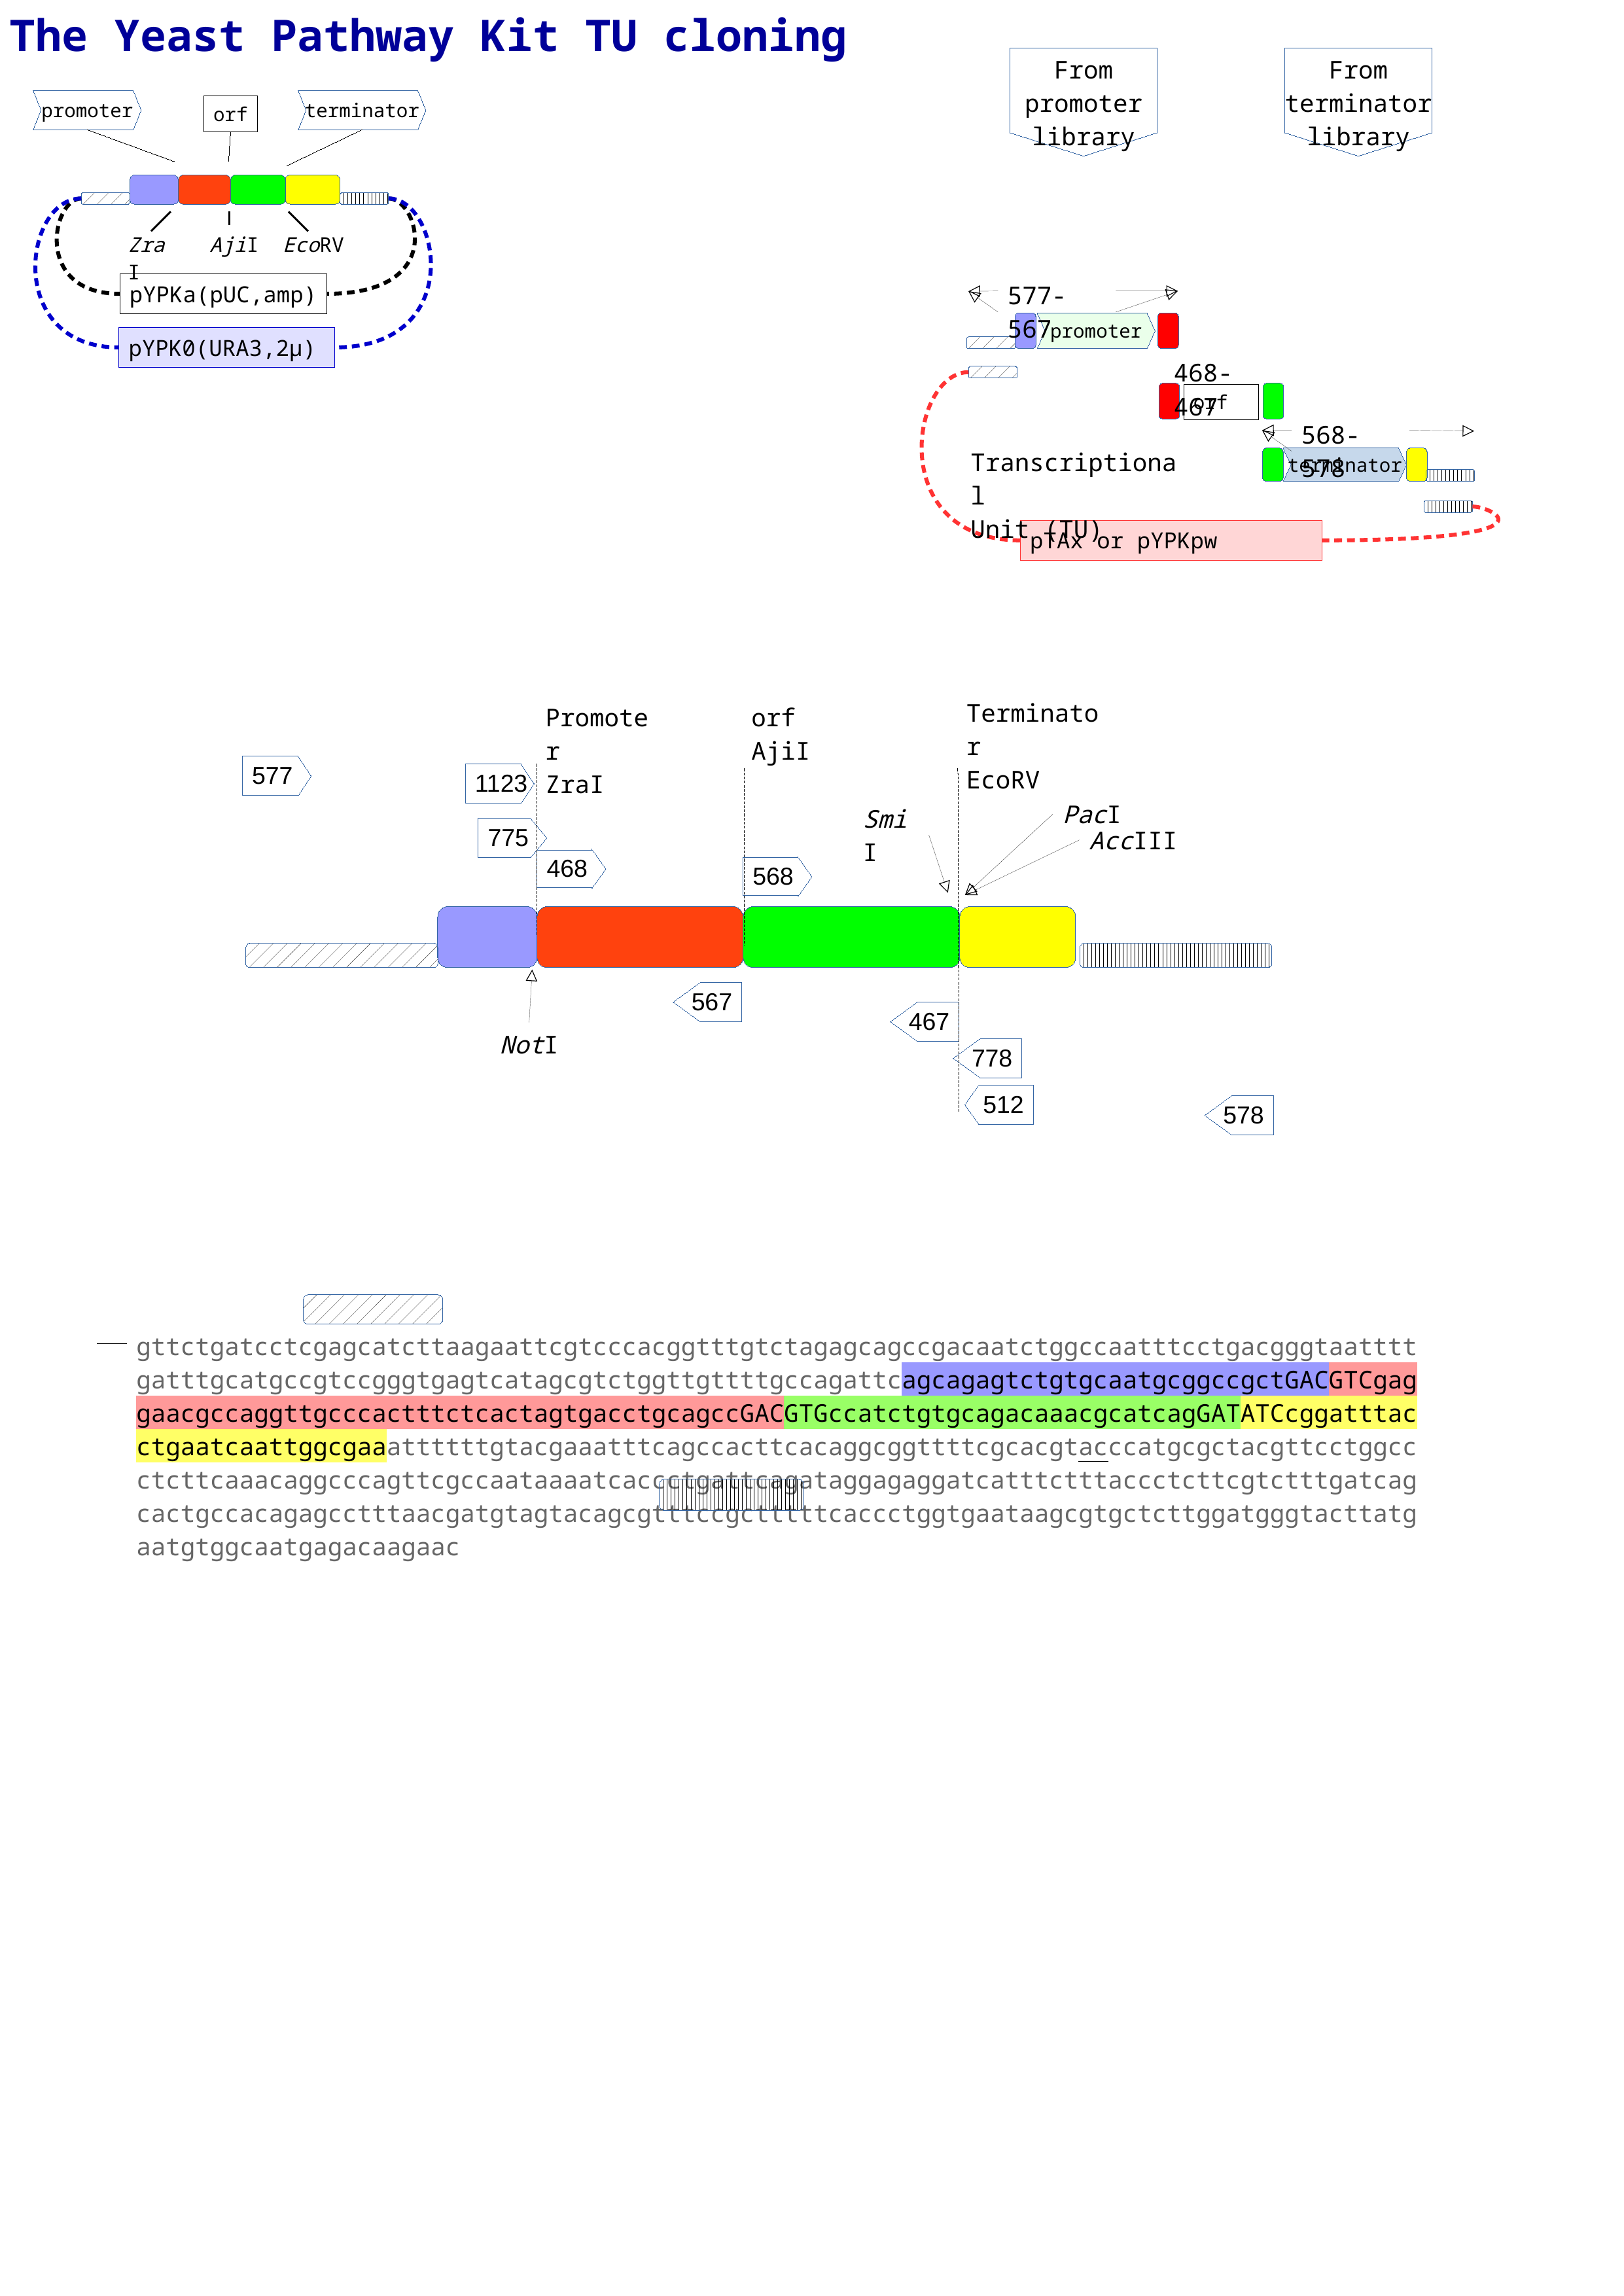

The Yeast Pathway Kit TU cloning
From
promoter
library
From
terminator
library
promoter
terminator
orf
ZraI
AjiI
EcoRV
pYPKa(pUC,amp)
577-567
promoter
pYPK0(URA3,2µ)
468-467
orf
568-578
Transcriptional
Unit (TU)
terminator
pTAx or pYPKpw
Terminator
EcoRV
Promoter
ZraI
orf
AjiI
577
1123
PacI
SmiI
775
AccIII
468
568
567
467
NotI
778
512
578
gttctgatcctcgagcatcttaagaattcgtcccacggtttgtctagagcagccgacaatctggccaatttcctgacgggtaattttgatttgcatgccgtccgggtgagtcatagcgtctggttgttttgccagattcagcagagtctgtgcaatgcggccgctGACGTCgaggaacgccaggttgcccactttctcactagtgacctgcagccGACGTGccatctgtgcagacaaacgcatcagGATATCcggatttacctgaatcaattggcgaaattttttgtacgaaatttcagccacttcacaggcggttttcgcacgtacccatgcgctacgttcctggccctcttcaaacaggcccagttcgccaataaaatcaccctgattcagataggagaggatcatttctttaccctcttcgtctttgatcagcactgccacagagcctttaacgatgtagtacagcgtttccgctttttcaccctggtgaataagcgtgctcttggatgggtacttatgaatgtggcaatgagacaagaac